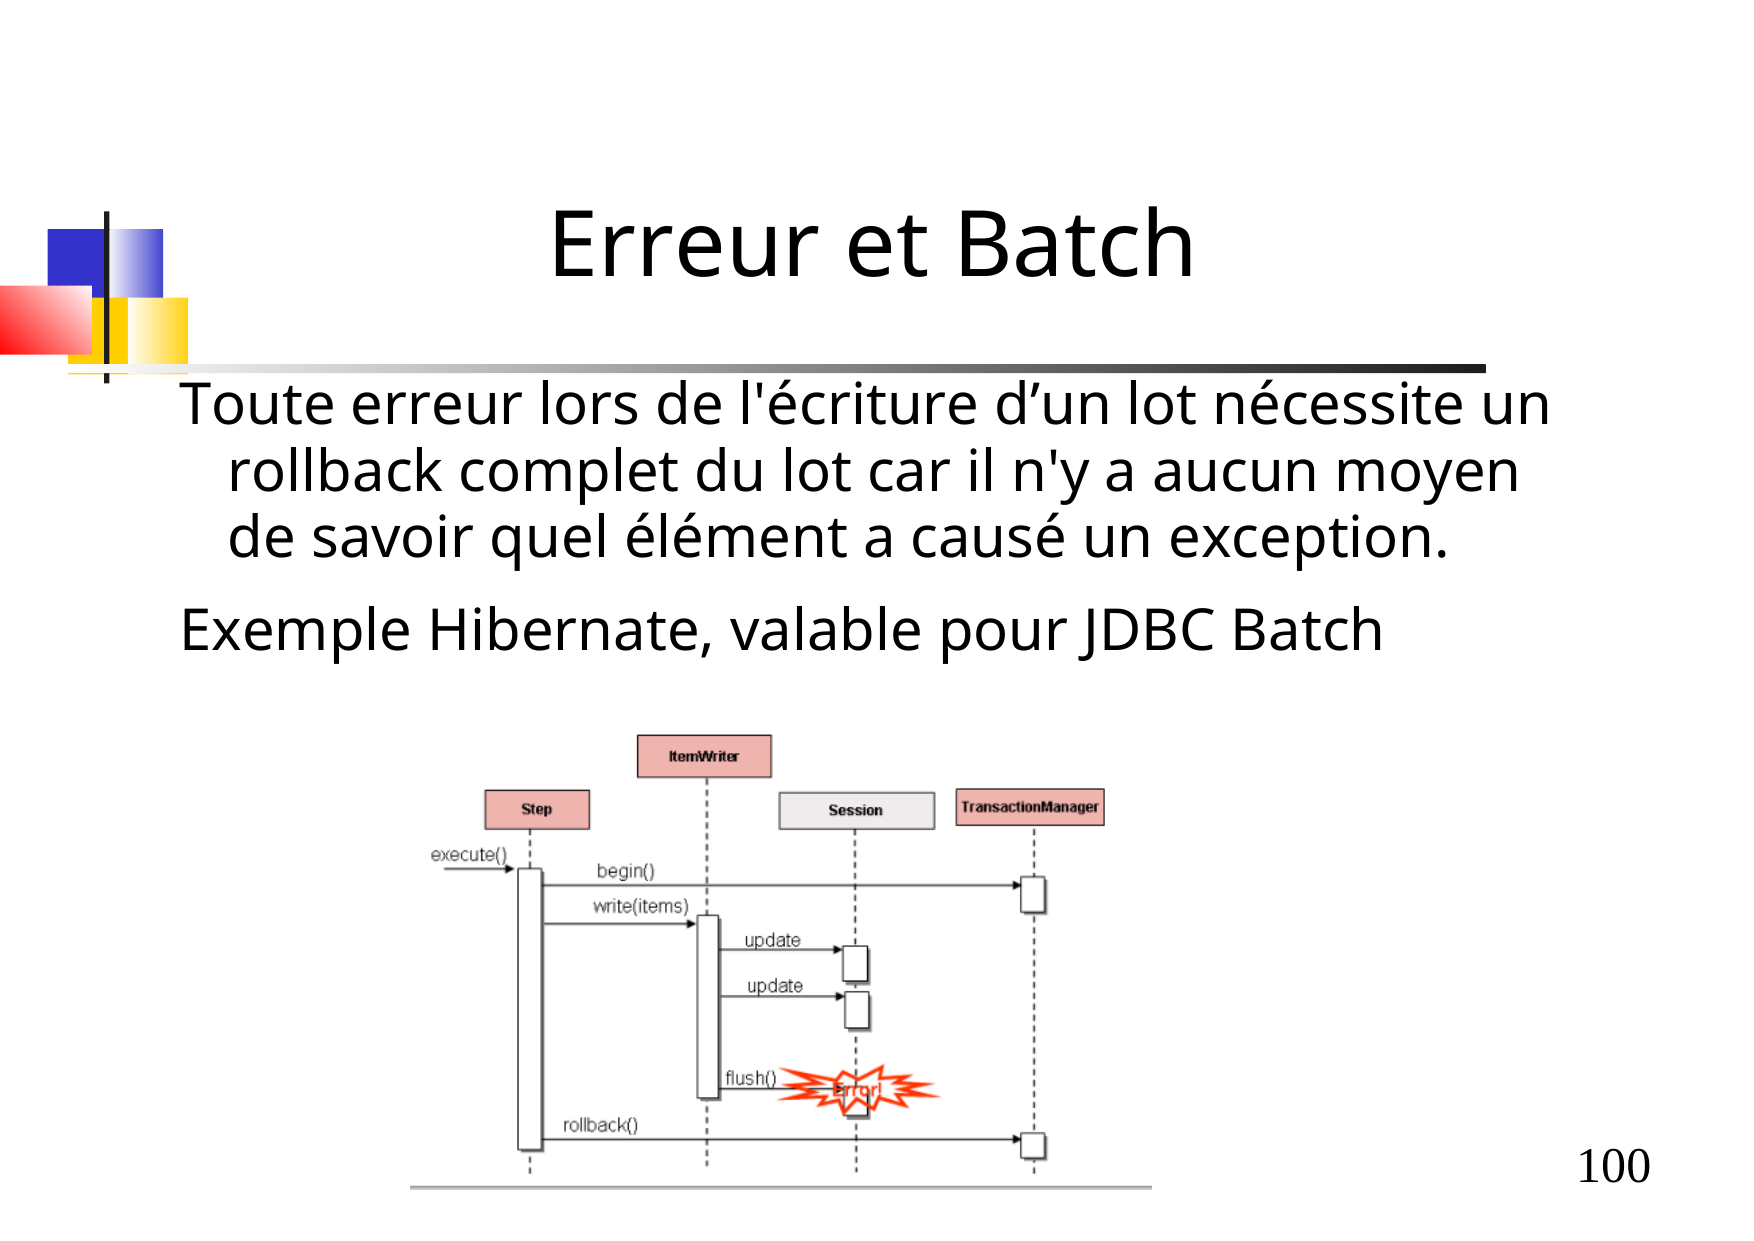

# Erreur et Batch
Toute erreur lors de l'écriture d’un lot nécessite un rollback complet du lot car il n'y a aucun moyen de savoir quel élément a causé un exception.
Exemple Hibernate, valable pour JDBC Batch